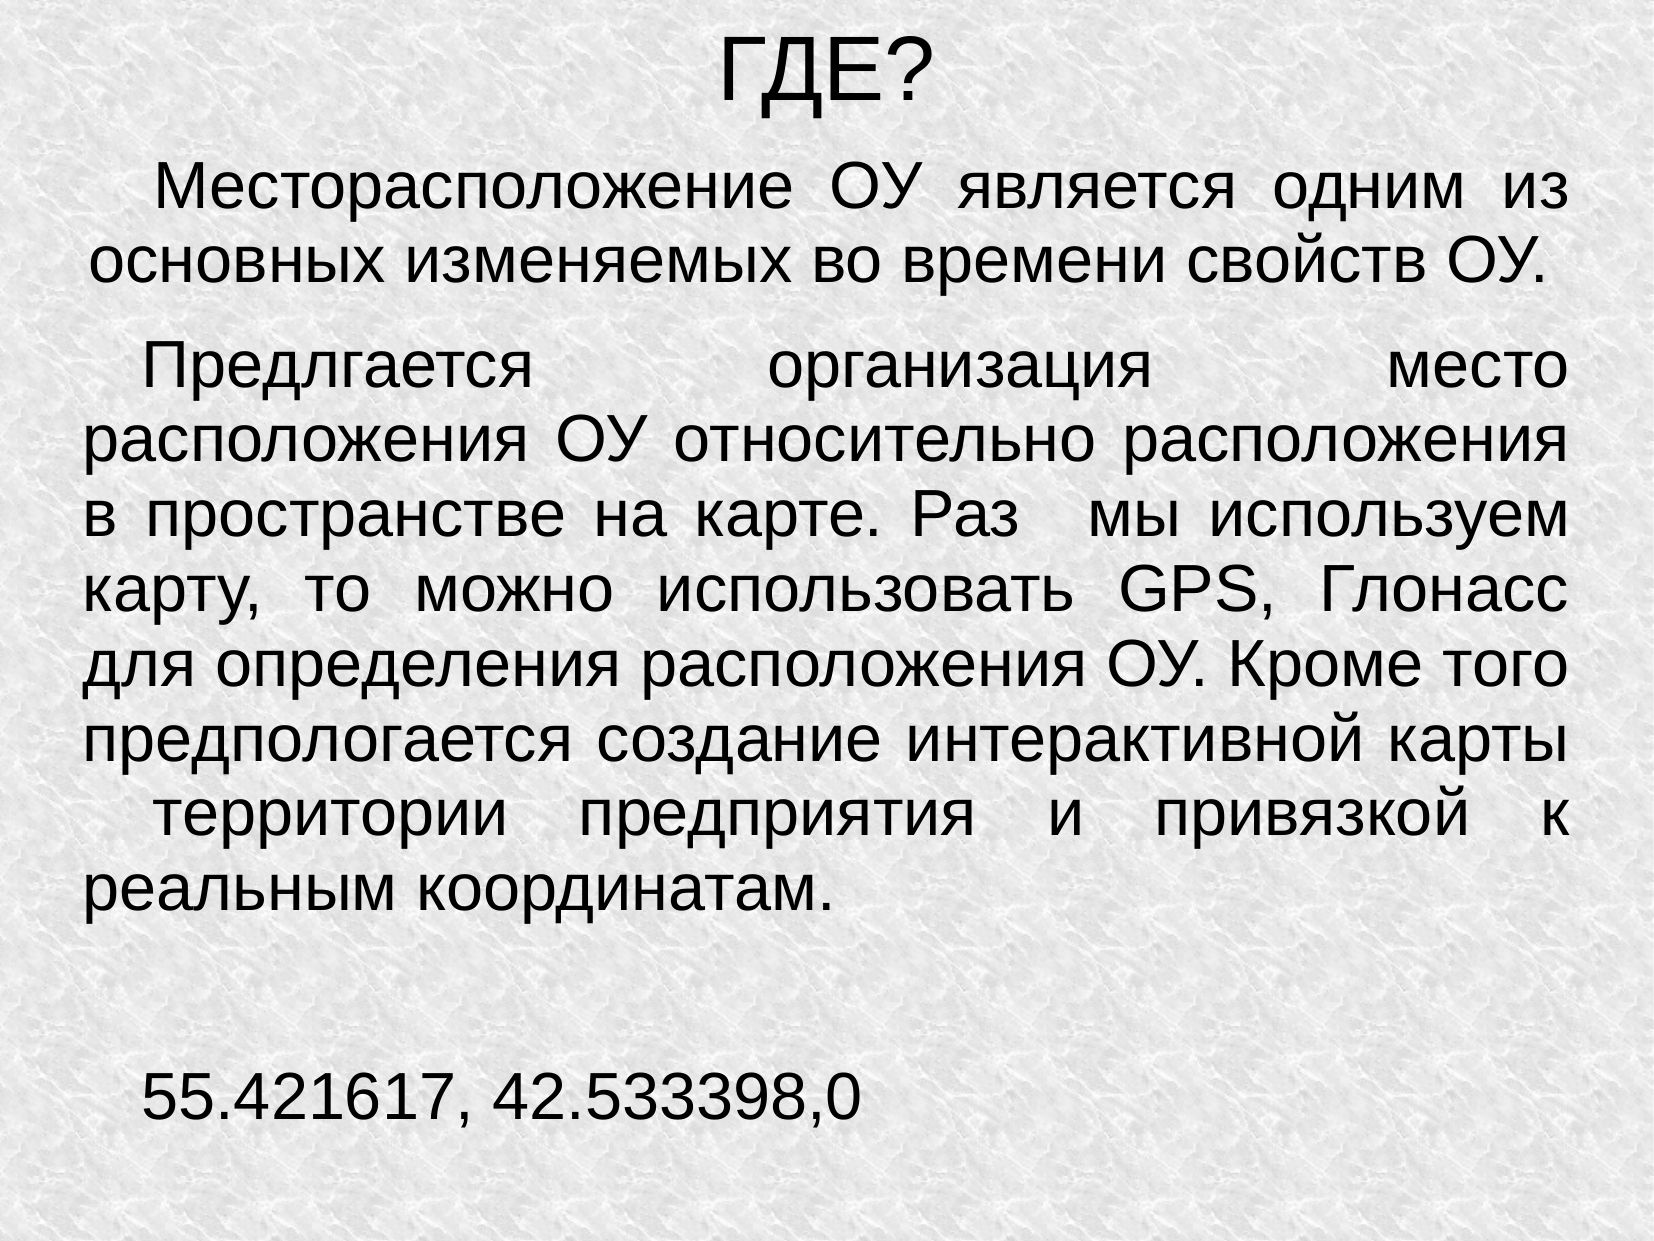

# ГДЕ?
Месторасположение ОУ является одним из основных изменяемых во времени свойств ОУ.
Предлгается организация место расположения ОУ относительно расположения в пространстве на карте. Раз 	мы используем карту, то можно использовать GPS, Глонасс для определения расположения ОУ. Кроме того предпологается создание интерактивной карты территории предприятия и привязкой к реальным координатам.
55.421617, 42.533398,0